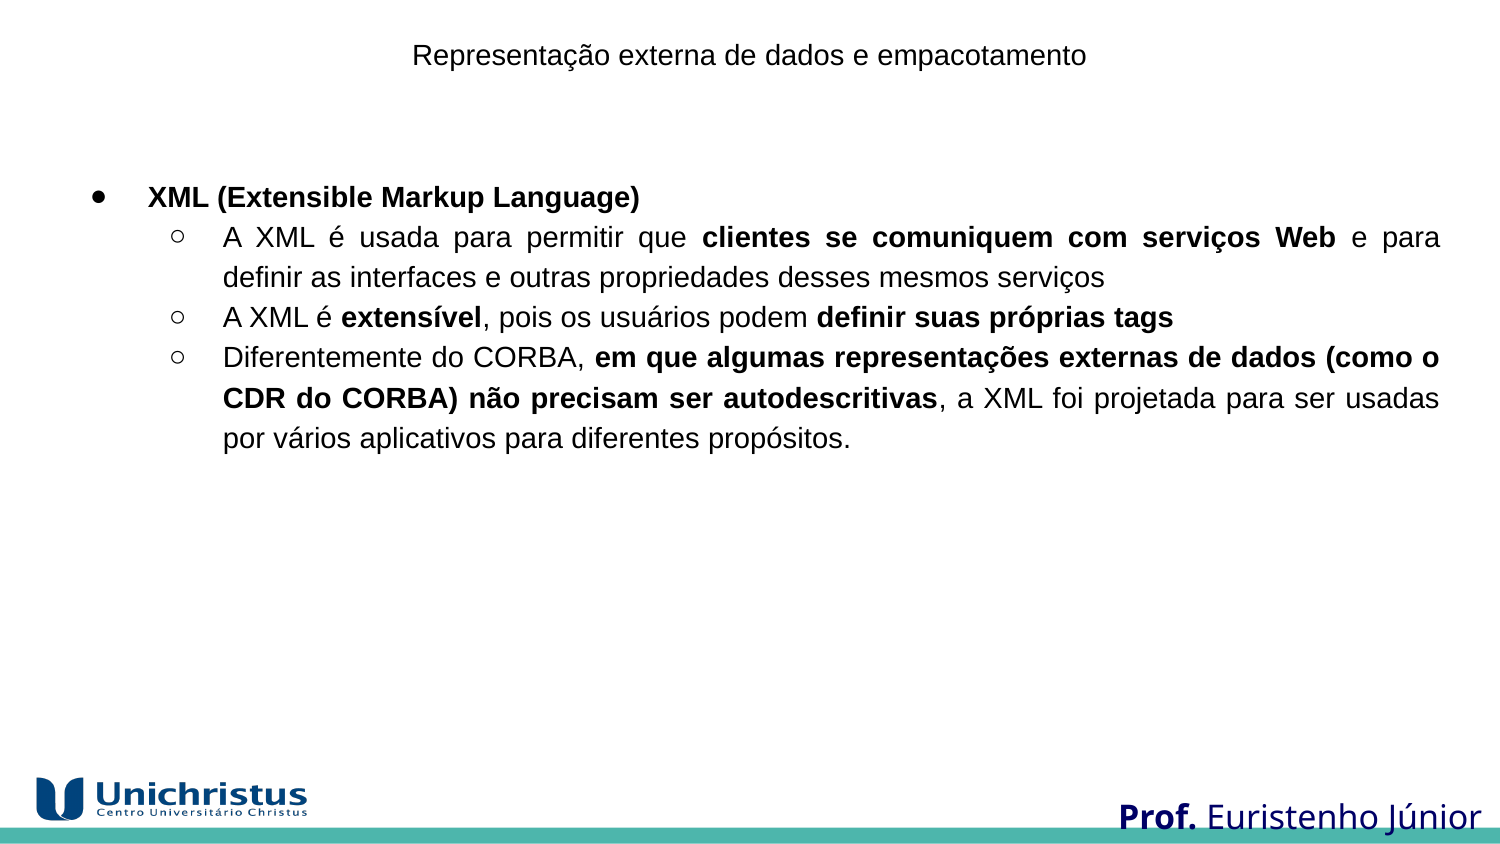

# Representação externa de dados e empacotamento
XML (Extensible Markup Language)
A XML é usada para permitir que clientes se comuniquem com serviços Web e para definir as interfaces e outras propriedades desses mesmos serviços
A XML é extensível, pois os usuários podem definir suas próprias tags
Diferentemente do CORBA, em que algumas representações externas de dados (como o CDR do CORBA) não precisam ser autodescritivas, a XML foi projetada para ser usadas por vários aplicativos para diferentes propósitos.